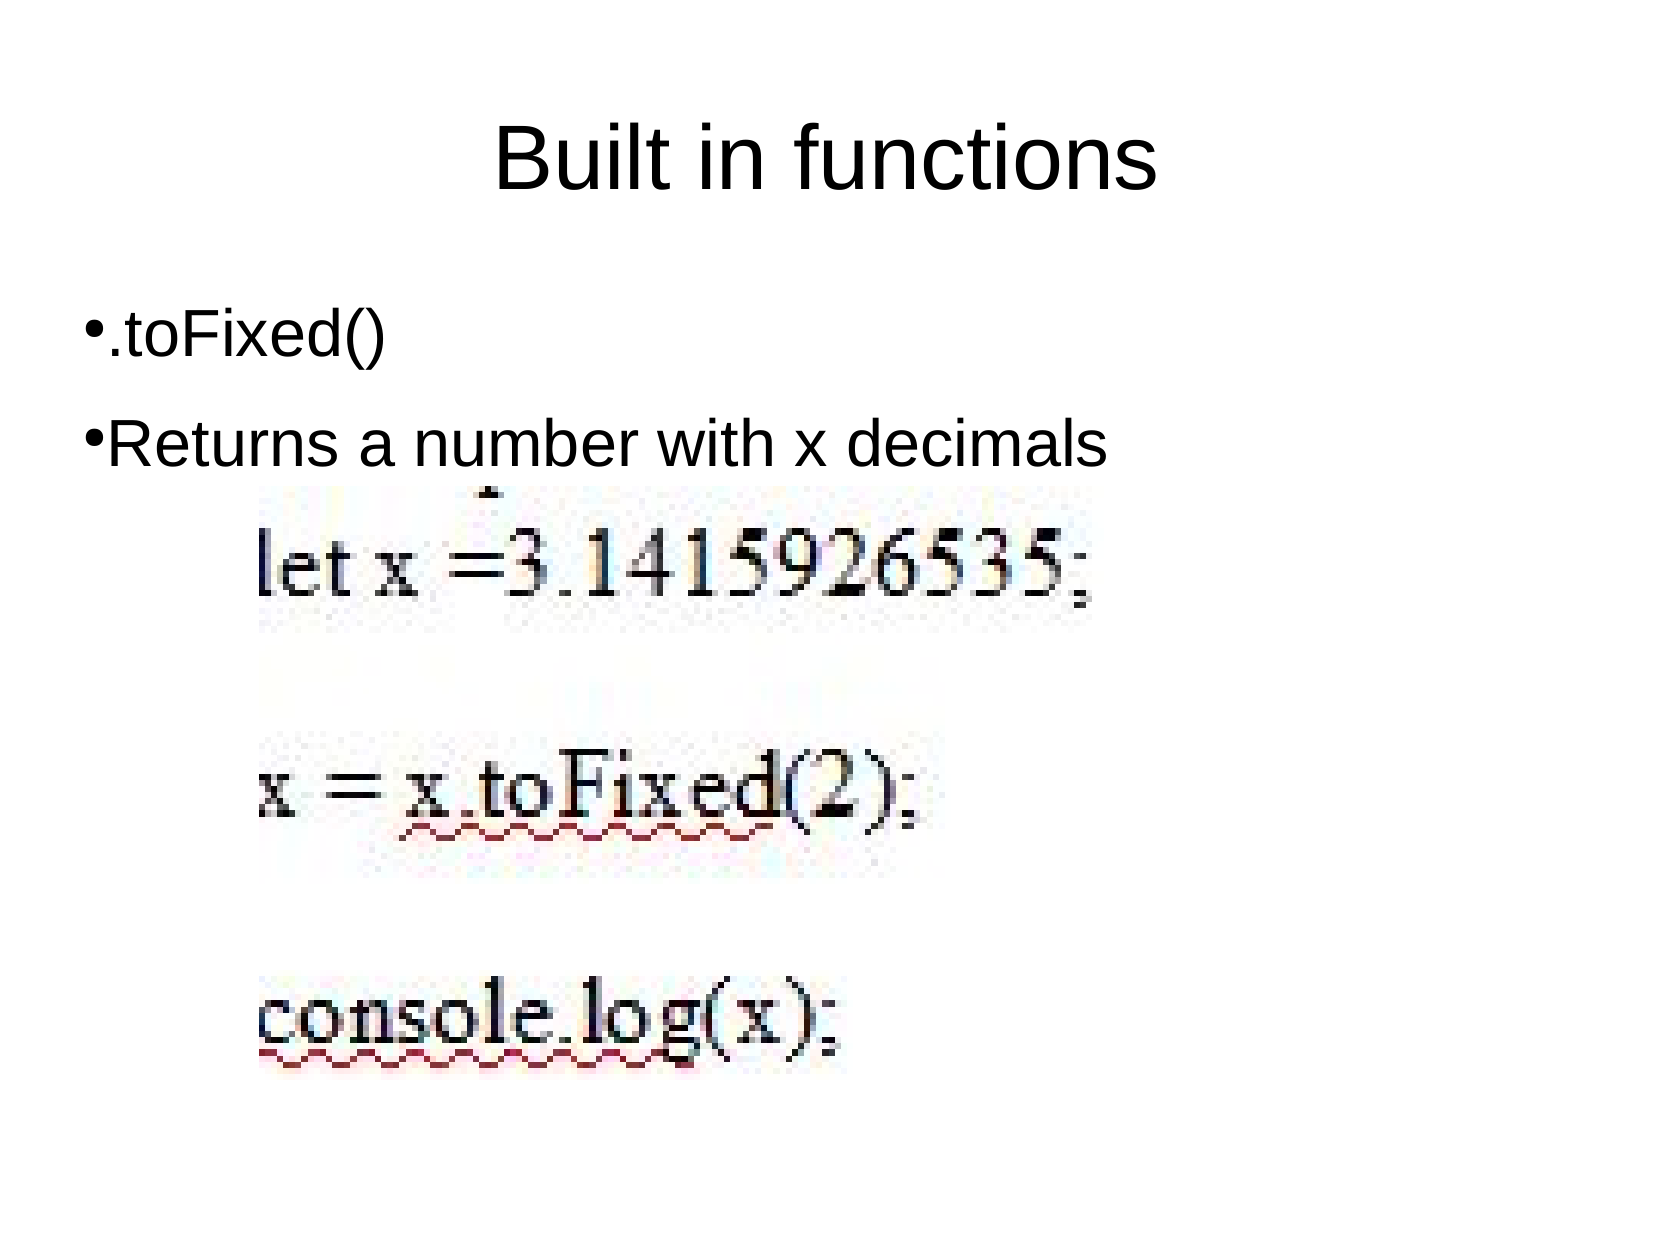

# Built in functions
.toFixed()
Returns a number with x decimals